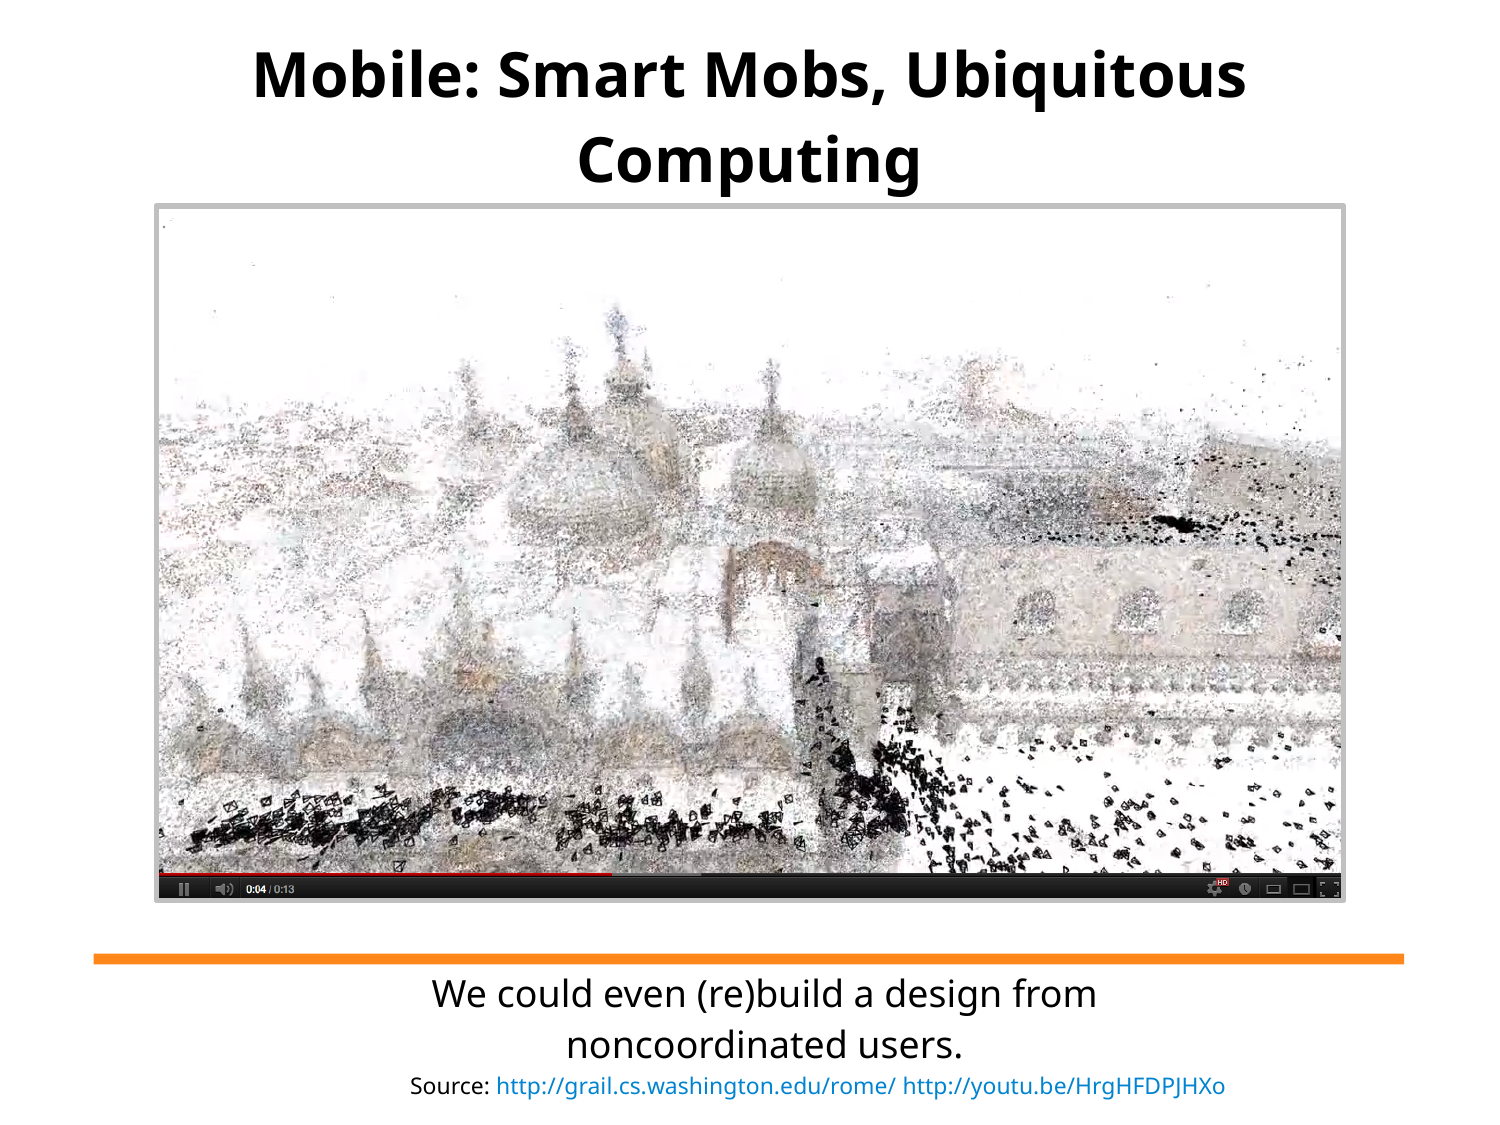

# Mobile: Smart Mobs, Ubiquitous Computing
We could even (re)build a design from noncoordinated users.
Source: http://grail.cs.washington.edu/rome/ http://youtu.be/HrgHFDPJHXo